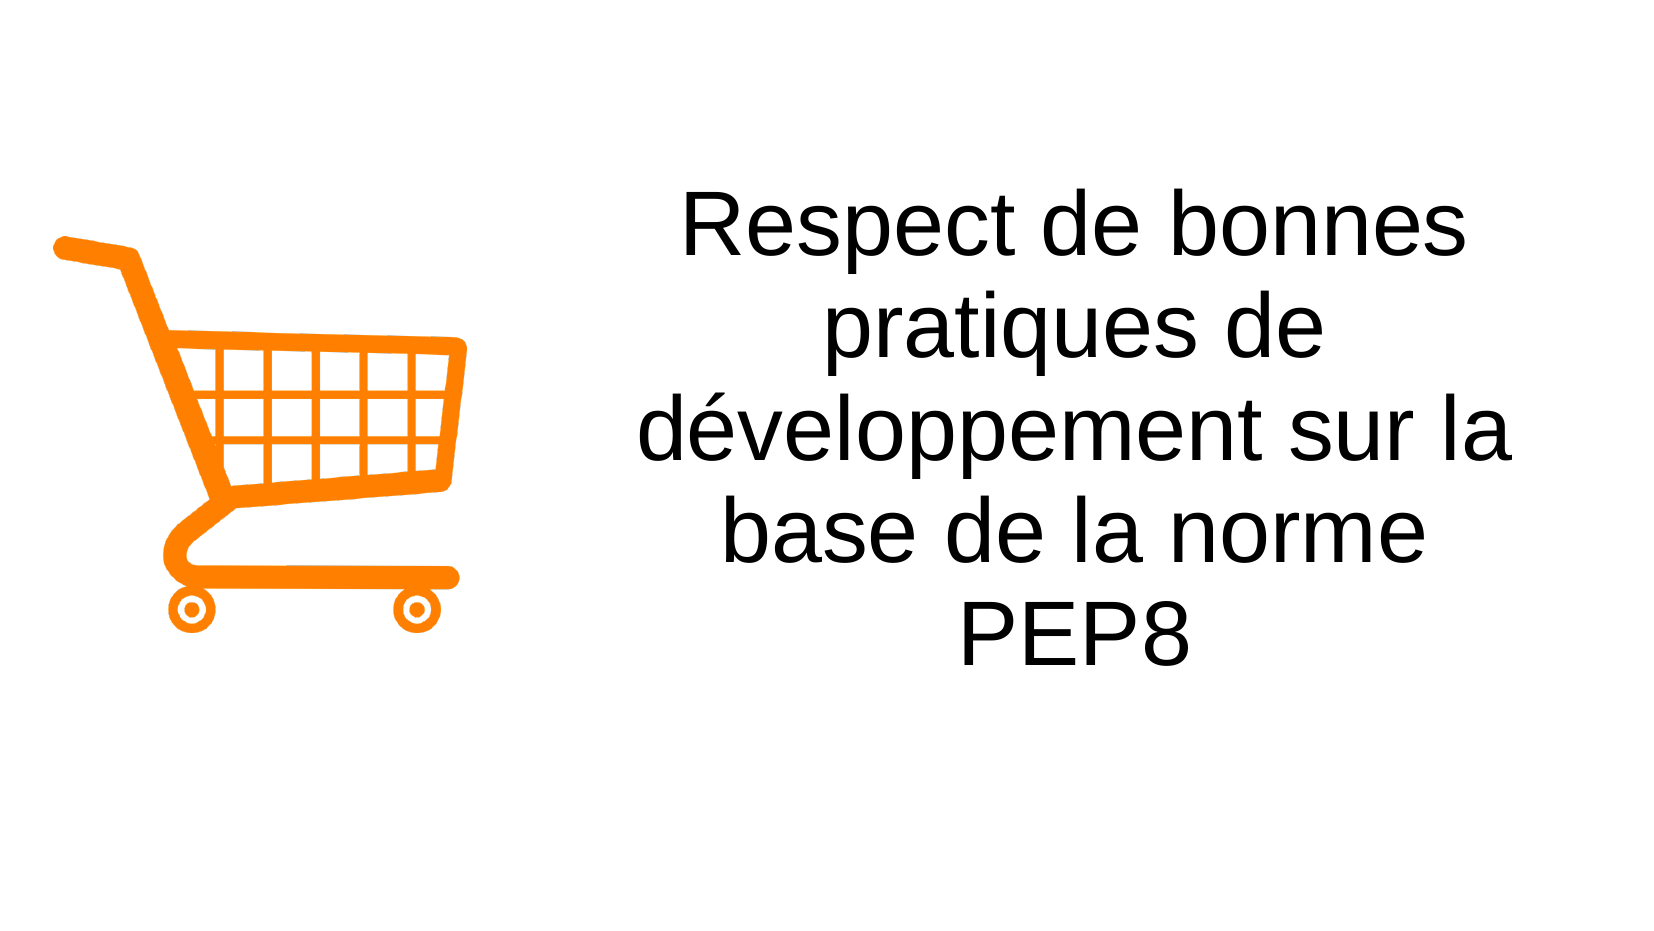

# Respect de bonnes pratiques de développement sur la base de la norme PEP8